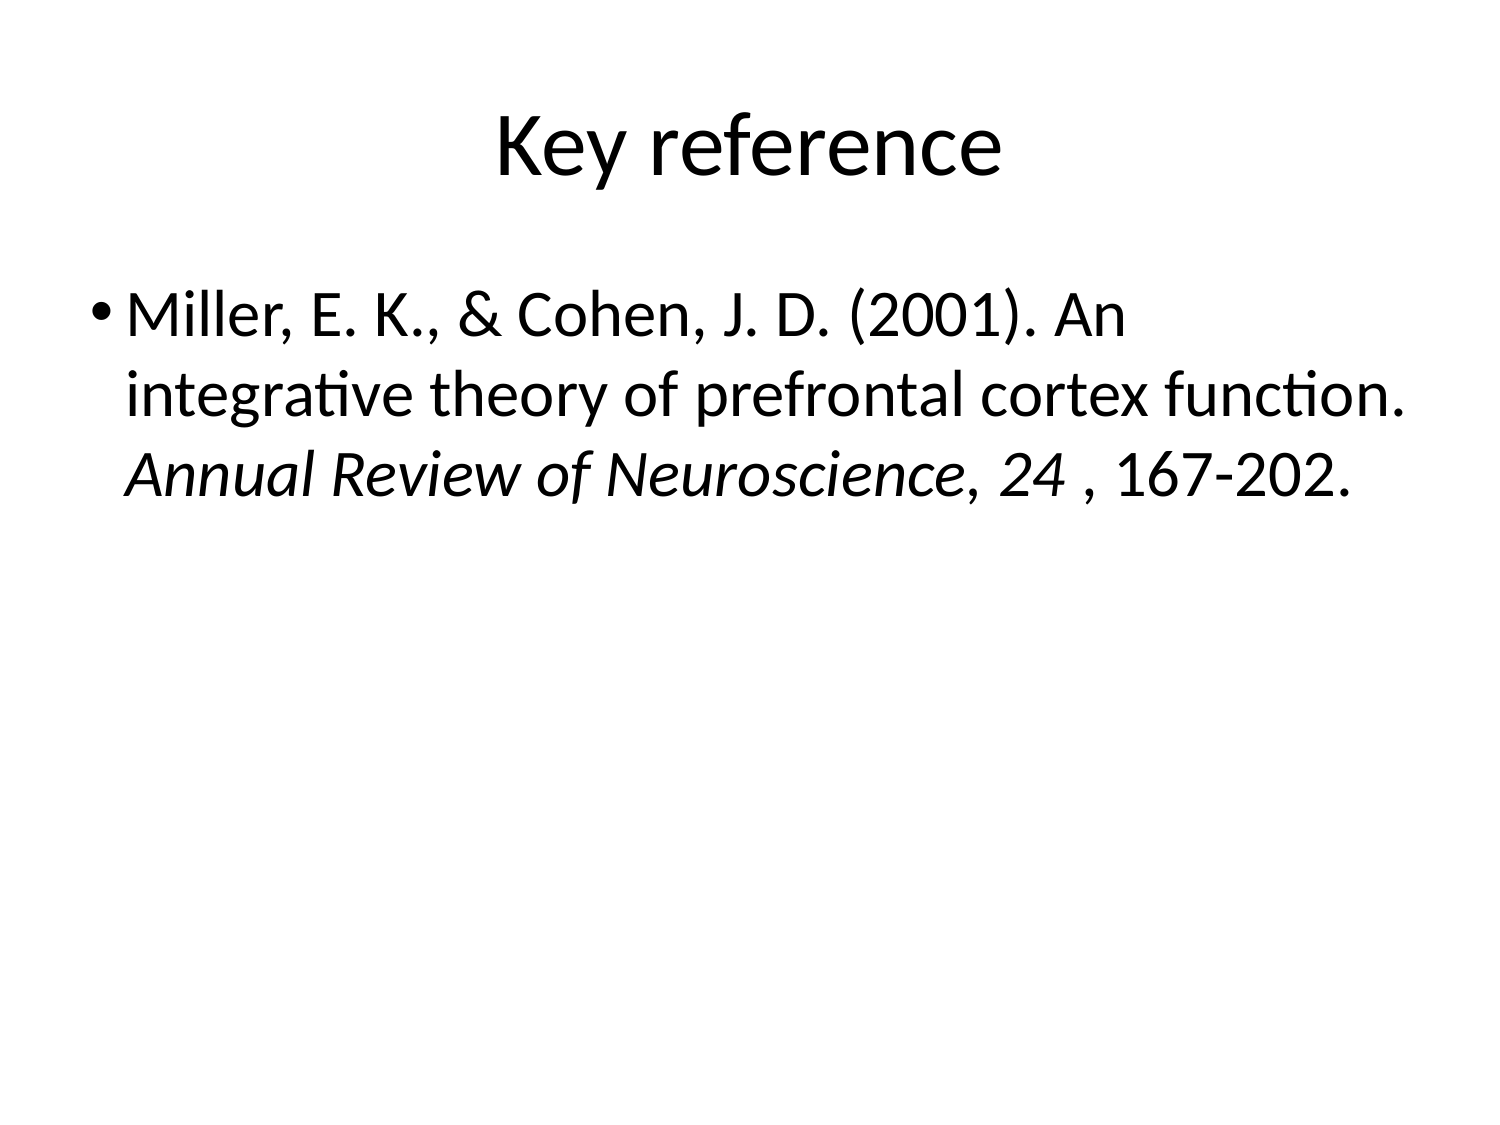

Key reference
Miller, E. K., & Cohen, J. D. (2001). An integrative theory of prefrontal cortex function. Annual Review of Neuroscience, 24 , 167-202.